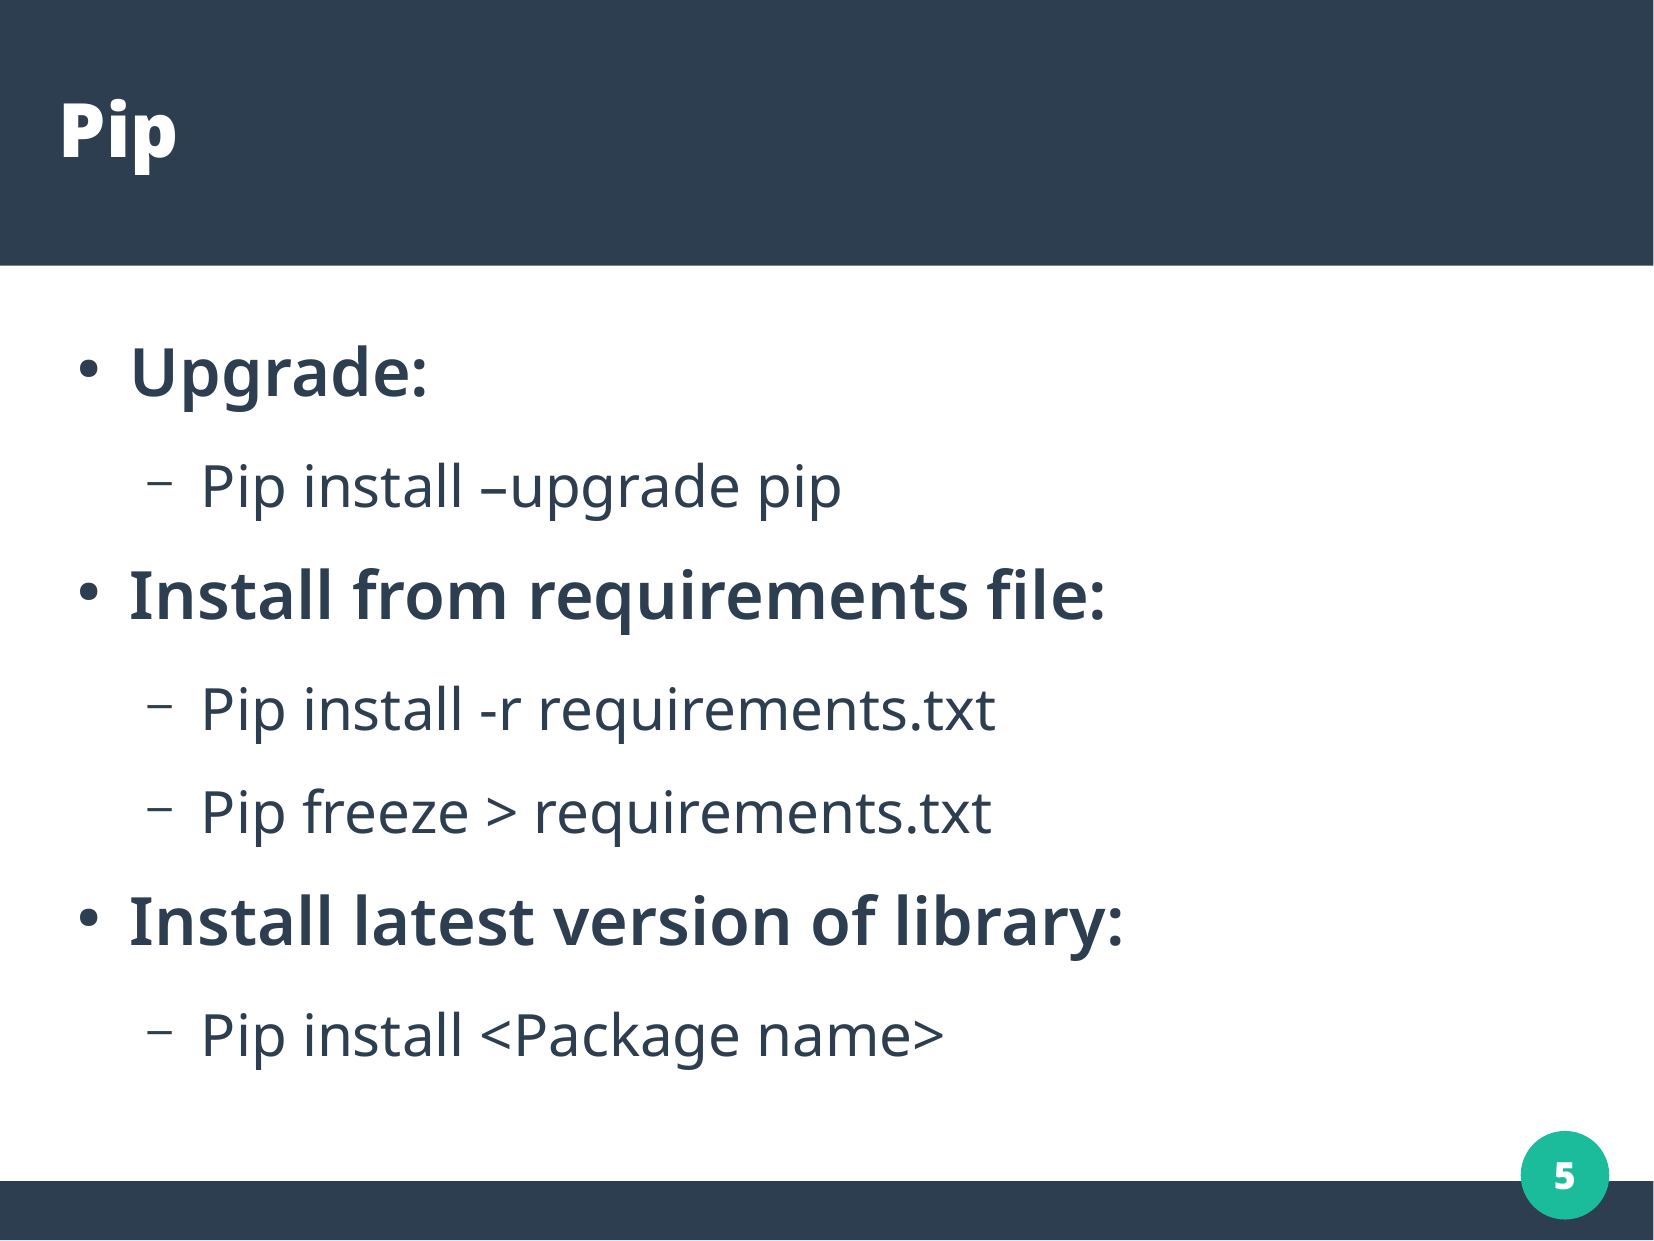

# Pip
Upgrade:
Pip install –upgrade pip
Install from requirements file:
Pip install -r requirements.txt
Pip freeze > requirements.txt
Install latest version of library:
Pip install <Package name>
5